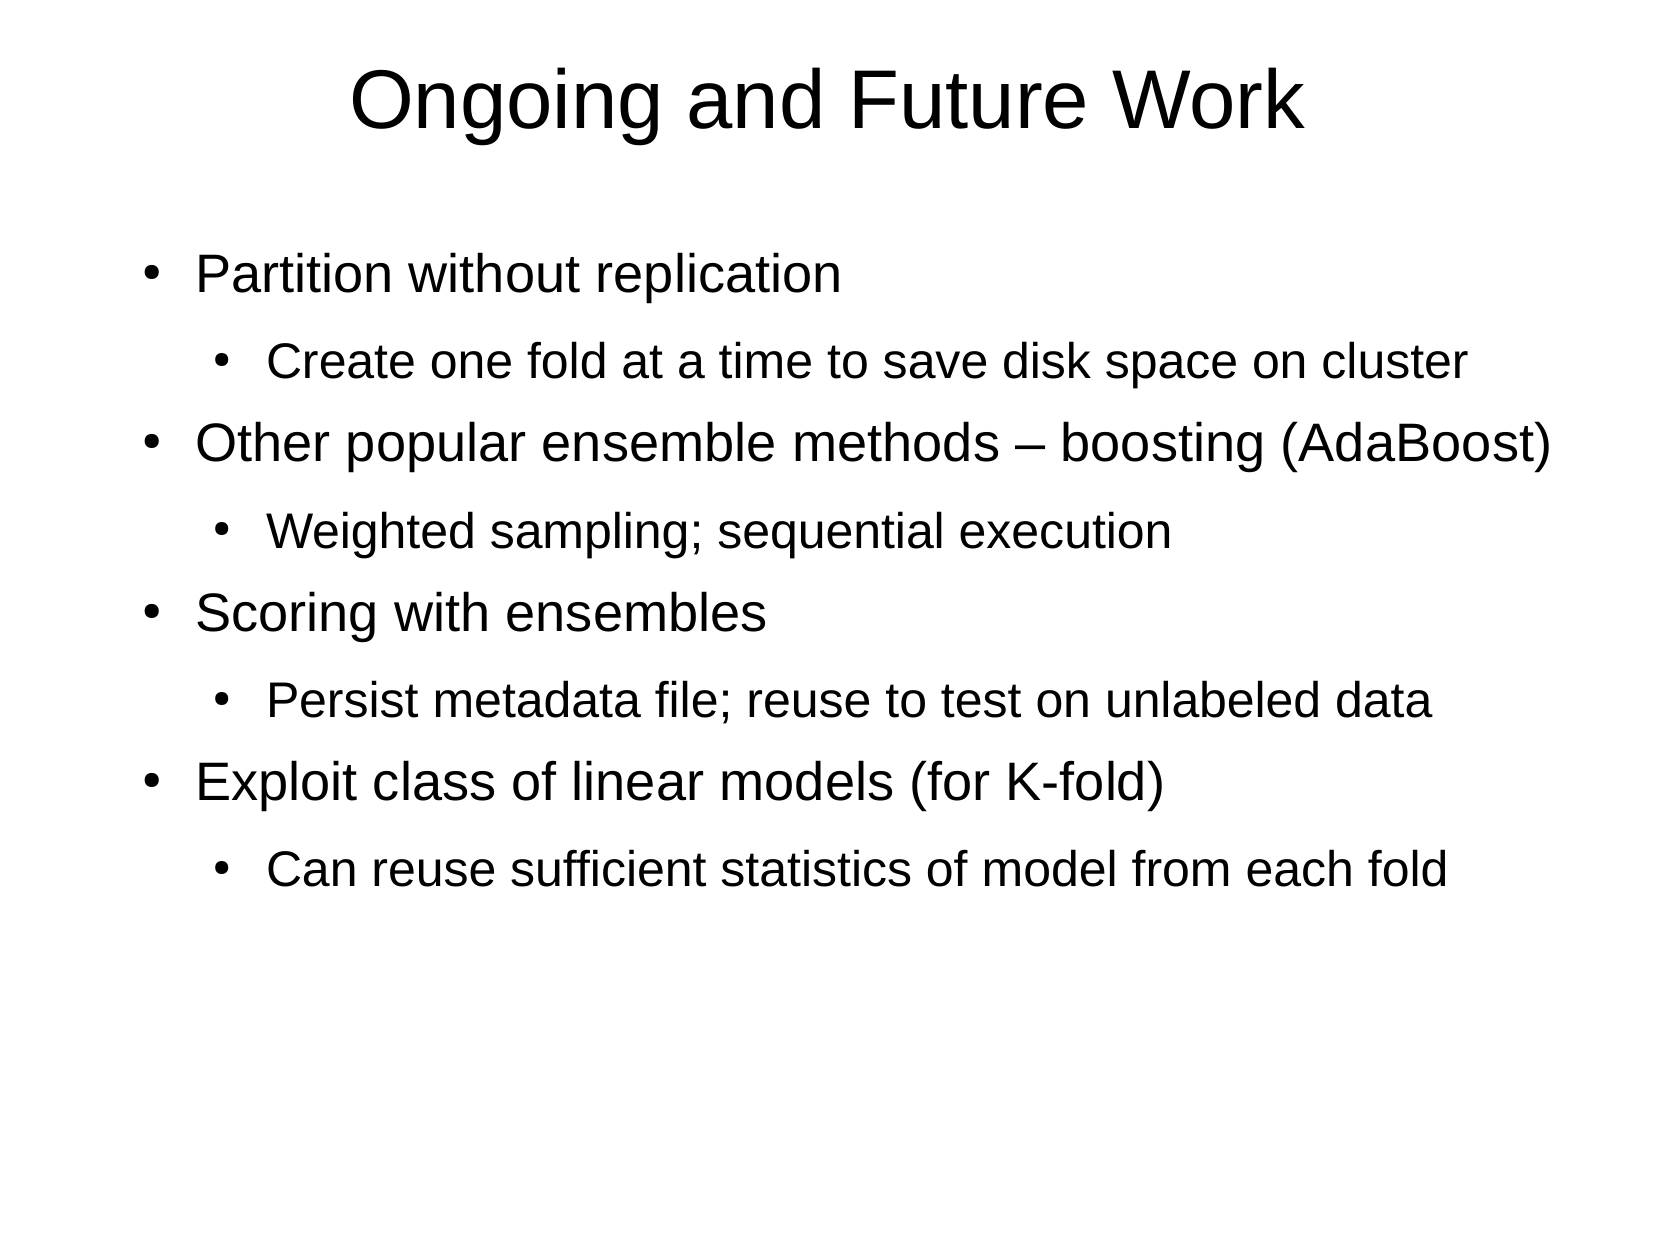

# Ongoing and Future Work
Partition without replication
Create one fold at a time to save disk space on cluster
Other popular ensemble methods – boosting (AdaBoost)
Weighted sampling; sequential execution
Scoring with ensembles
Persist metadata file; reuse to test on unlabeled data
Exploit class of linear models (for K-fold)
Can reuse sufficient statistics of model from each fold